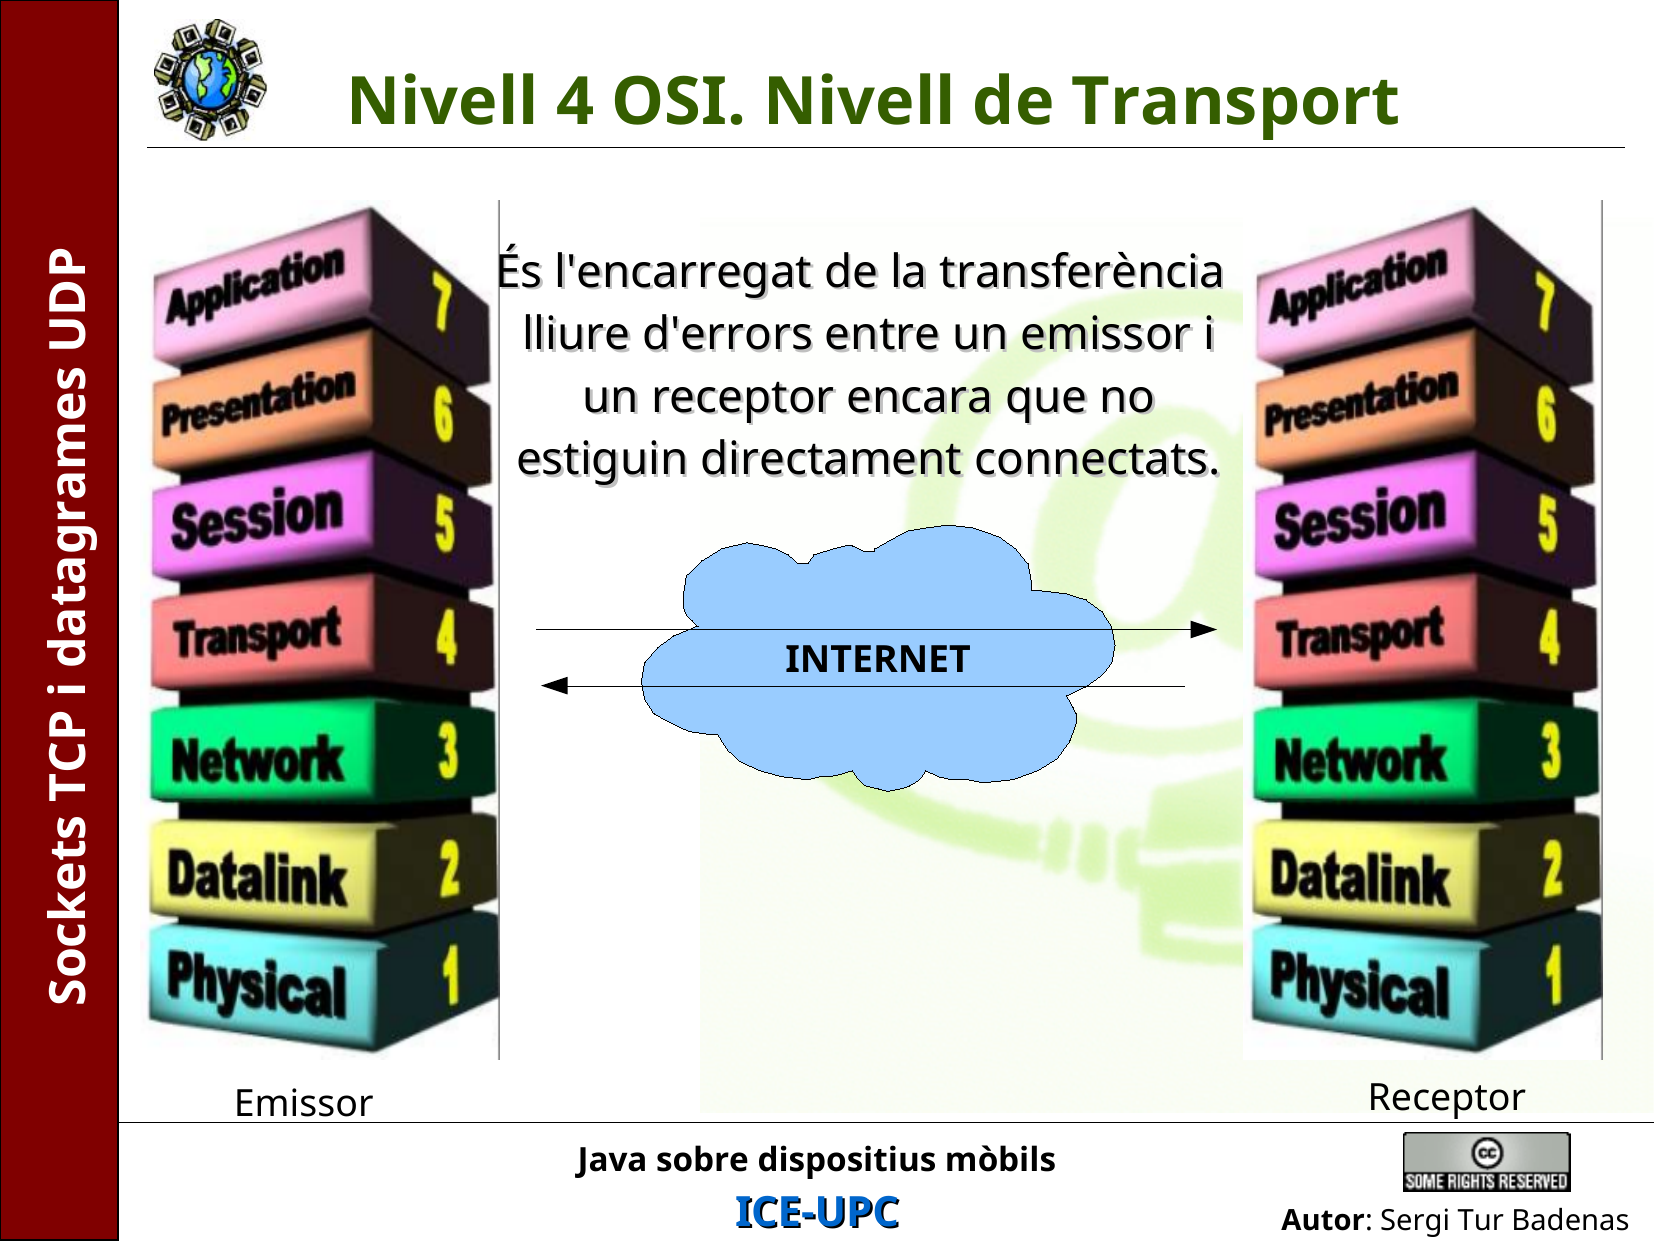

# Nivell 4 OSI. Nivell de Transport
 És l'encarregat de la transferència lliure d'errors entre un emissor i un receptor encara que no estiguin directament connectats.
INTERNET
Receptor
Emissor